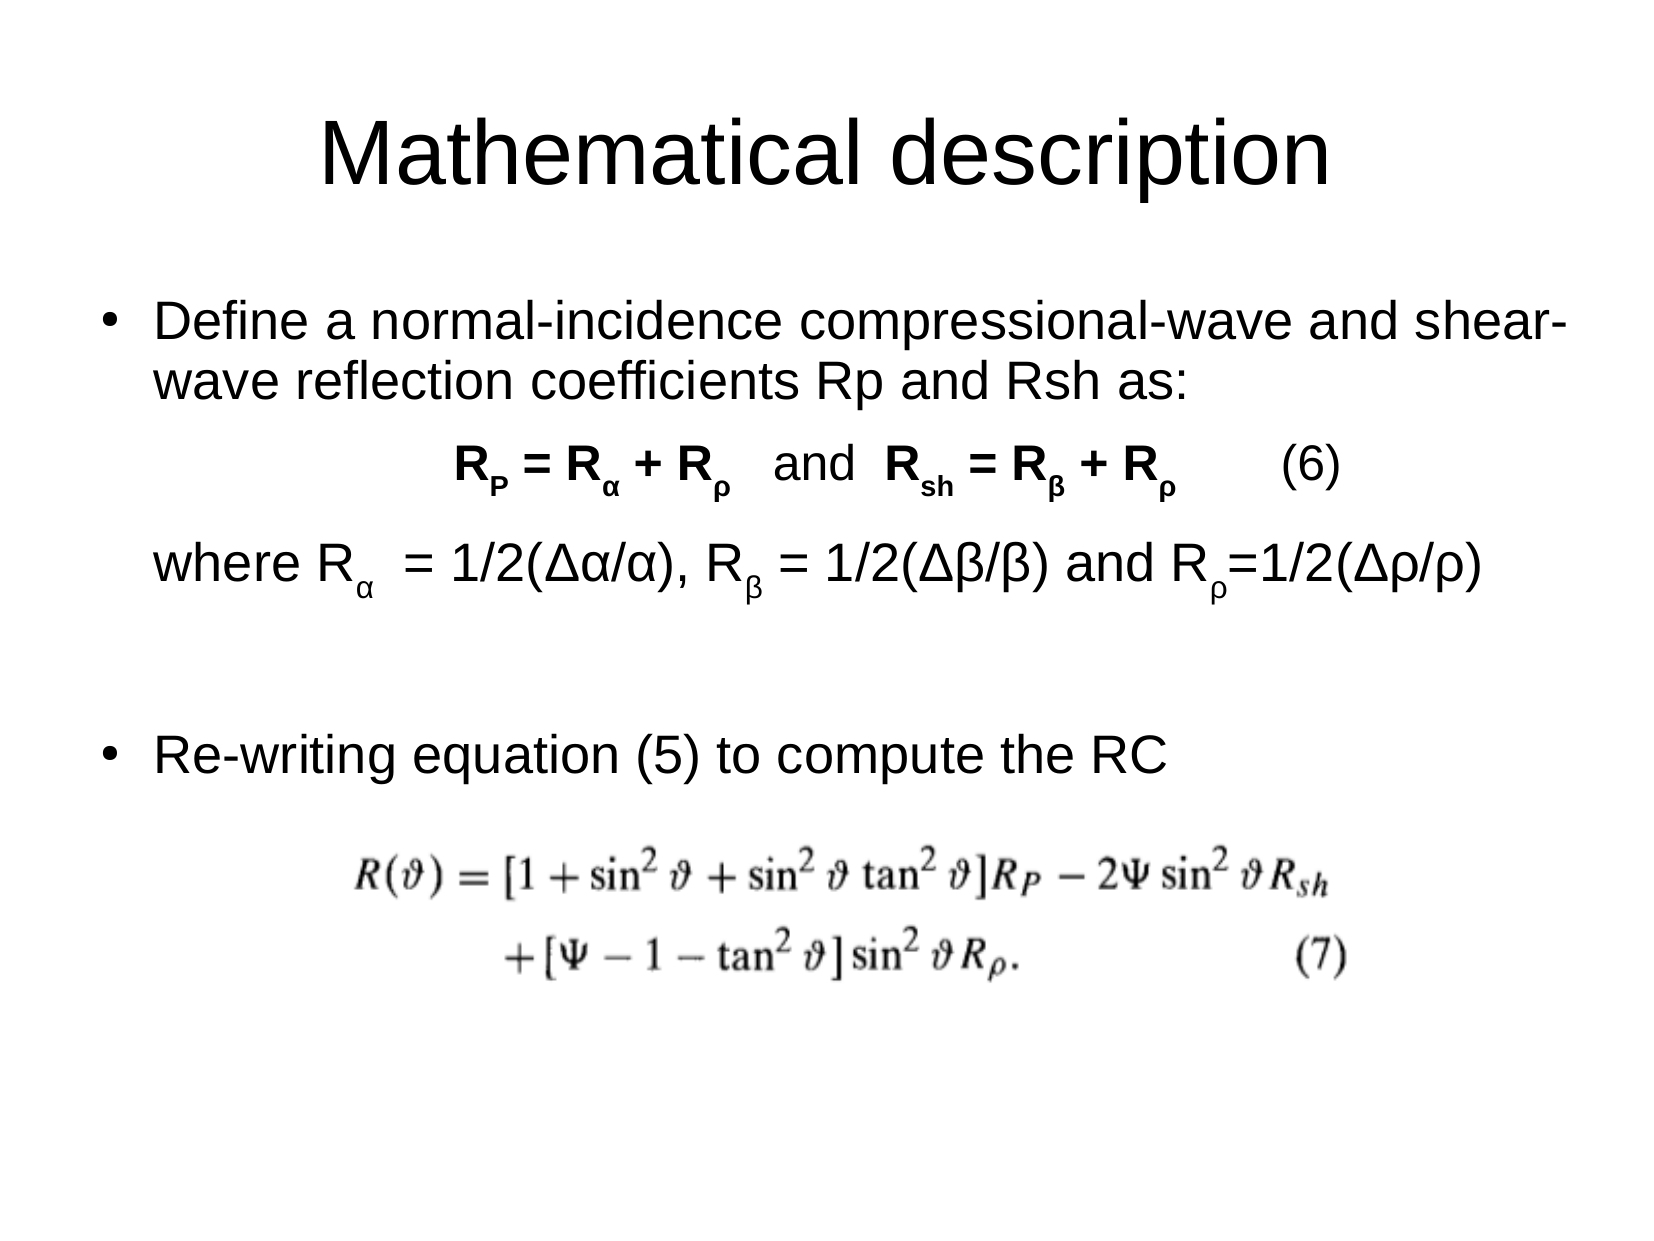

# Mathematical description
Define a normal-incidence compressional-wave and shear-wave reflection coefficients Rp and Rsh as:
RP = Rα + Rρ and Rsh = Rβ + Rρ (6)
where Rα = 1/2(Δα/α), Rβ = 1/2(Δβ/β) and Rρ=1/2(Δρ/ρ)
Re-writing equation (5) to compute the RC